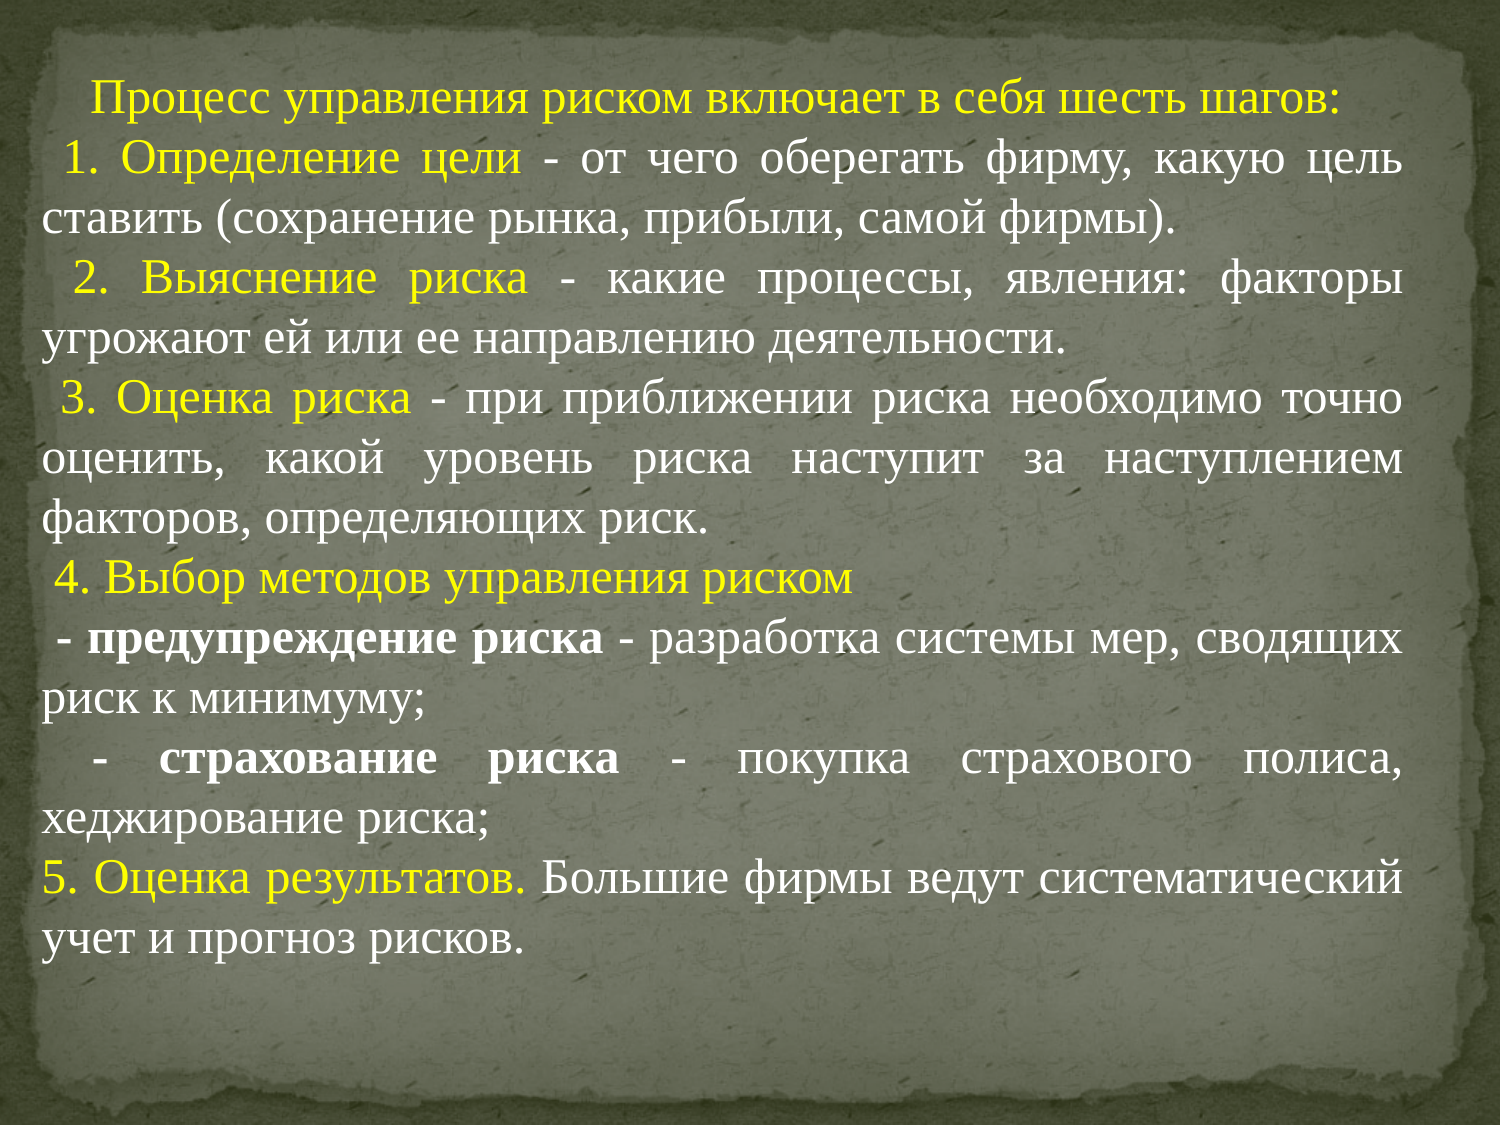

Процесс управления риском включает в себя шесть шагов:
 1. Определение цели - от чего оберегать фирму, какую цель ставить (сохранение рынка, прибыли, самой фирмы).
 2. Выяснение риска - какие процессы, явления: факторы угрожают ей или ее направлению деятельности.
 3. Оценка риска - при приближении риска необходимо точно оценить, какой уровень риска наступит за наступлением факторов, определяющих риск.
 4. Выбор методов управления риском
 - предупреждение риска - разработка системы мер, сводящих риск к минимуму;
 - страхование риска - покупка страхового полиса, хеджирование риска;
5. Оценка результатов. Большие фирмы ведут систематический учет и прогноз рисков.